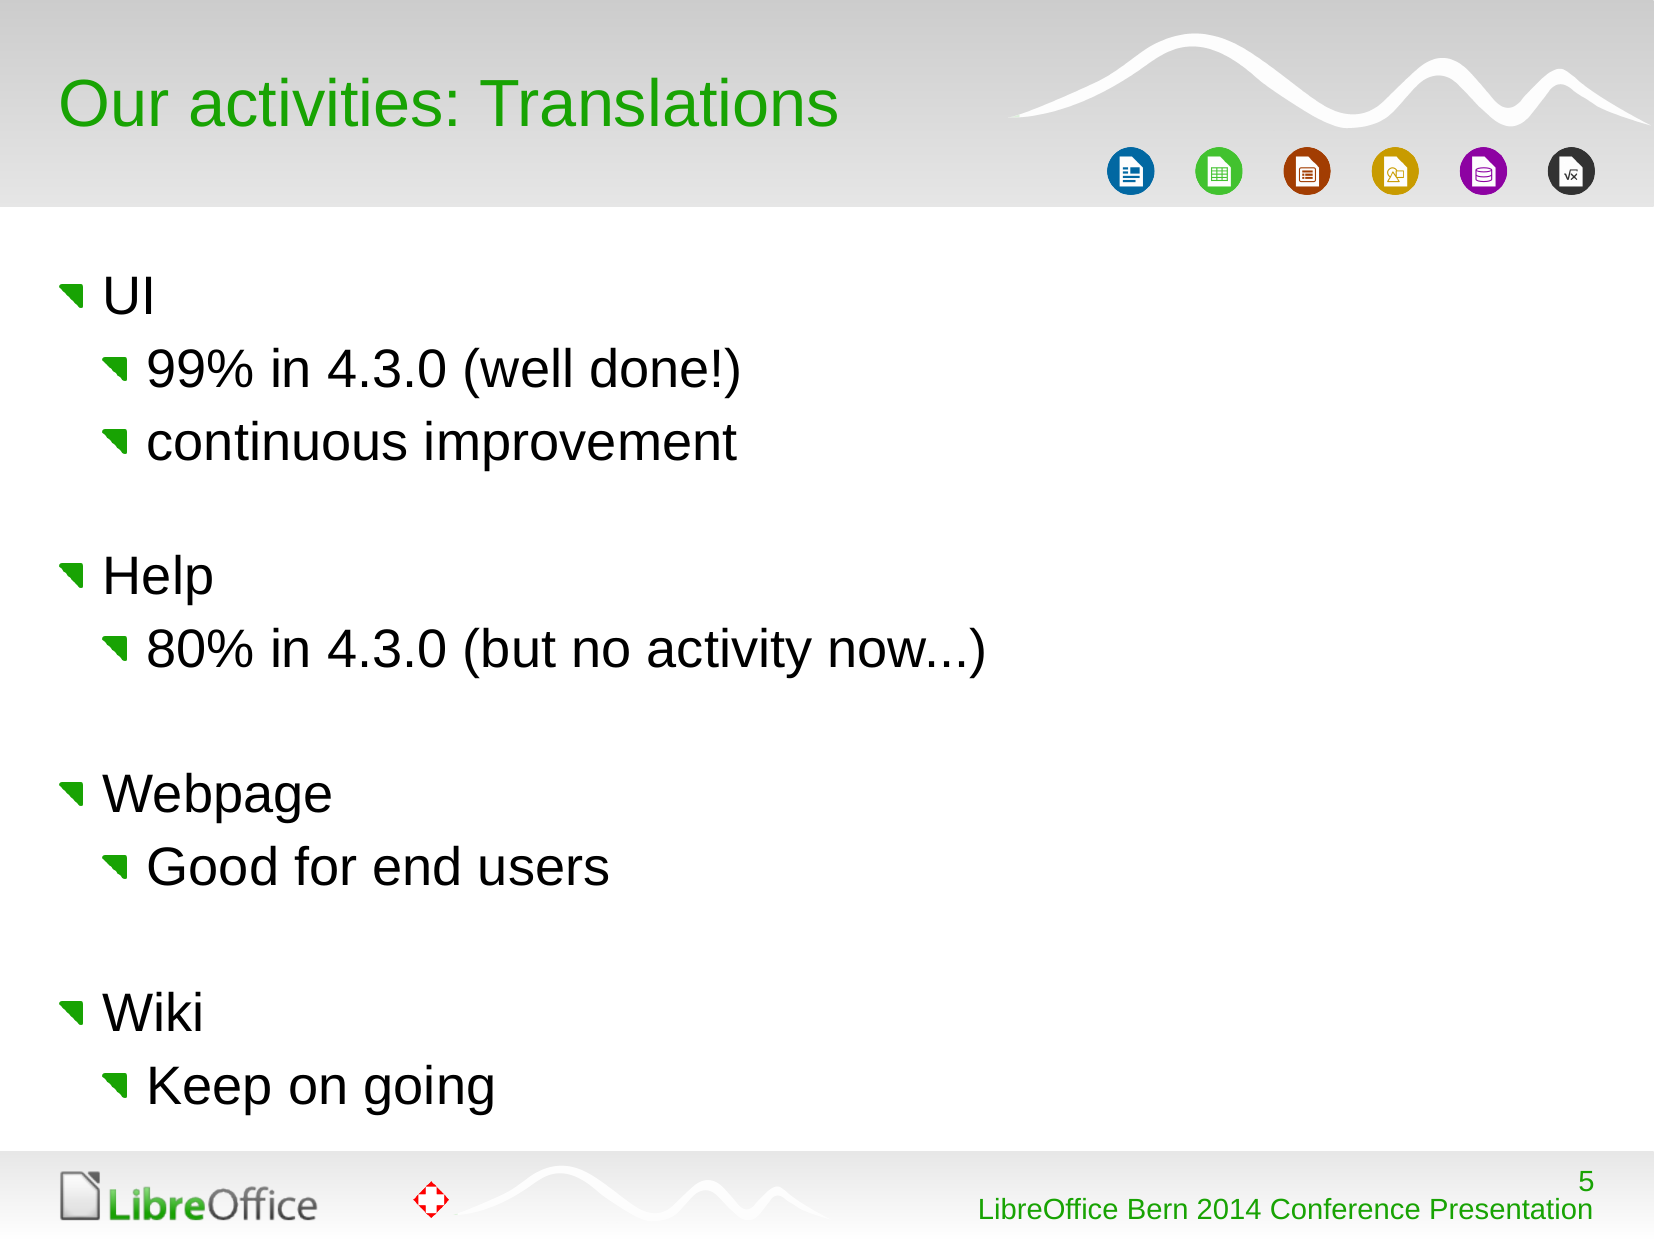

# Our activities: Translations
UI
99% in 4.3.0 (well done!)
continuous improvement
Help
80% in 4.3.0 (but no activity now...)
Webpage
Good for end users
Wiki
Keep on going
5
LibreOffice Bern 2014 Conference Presentation